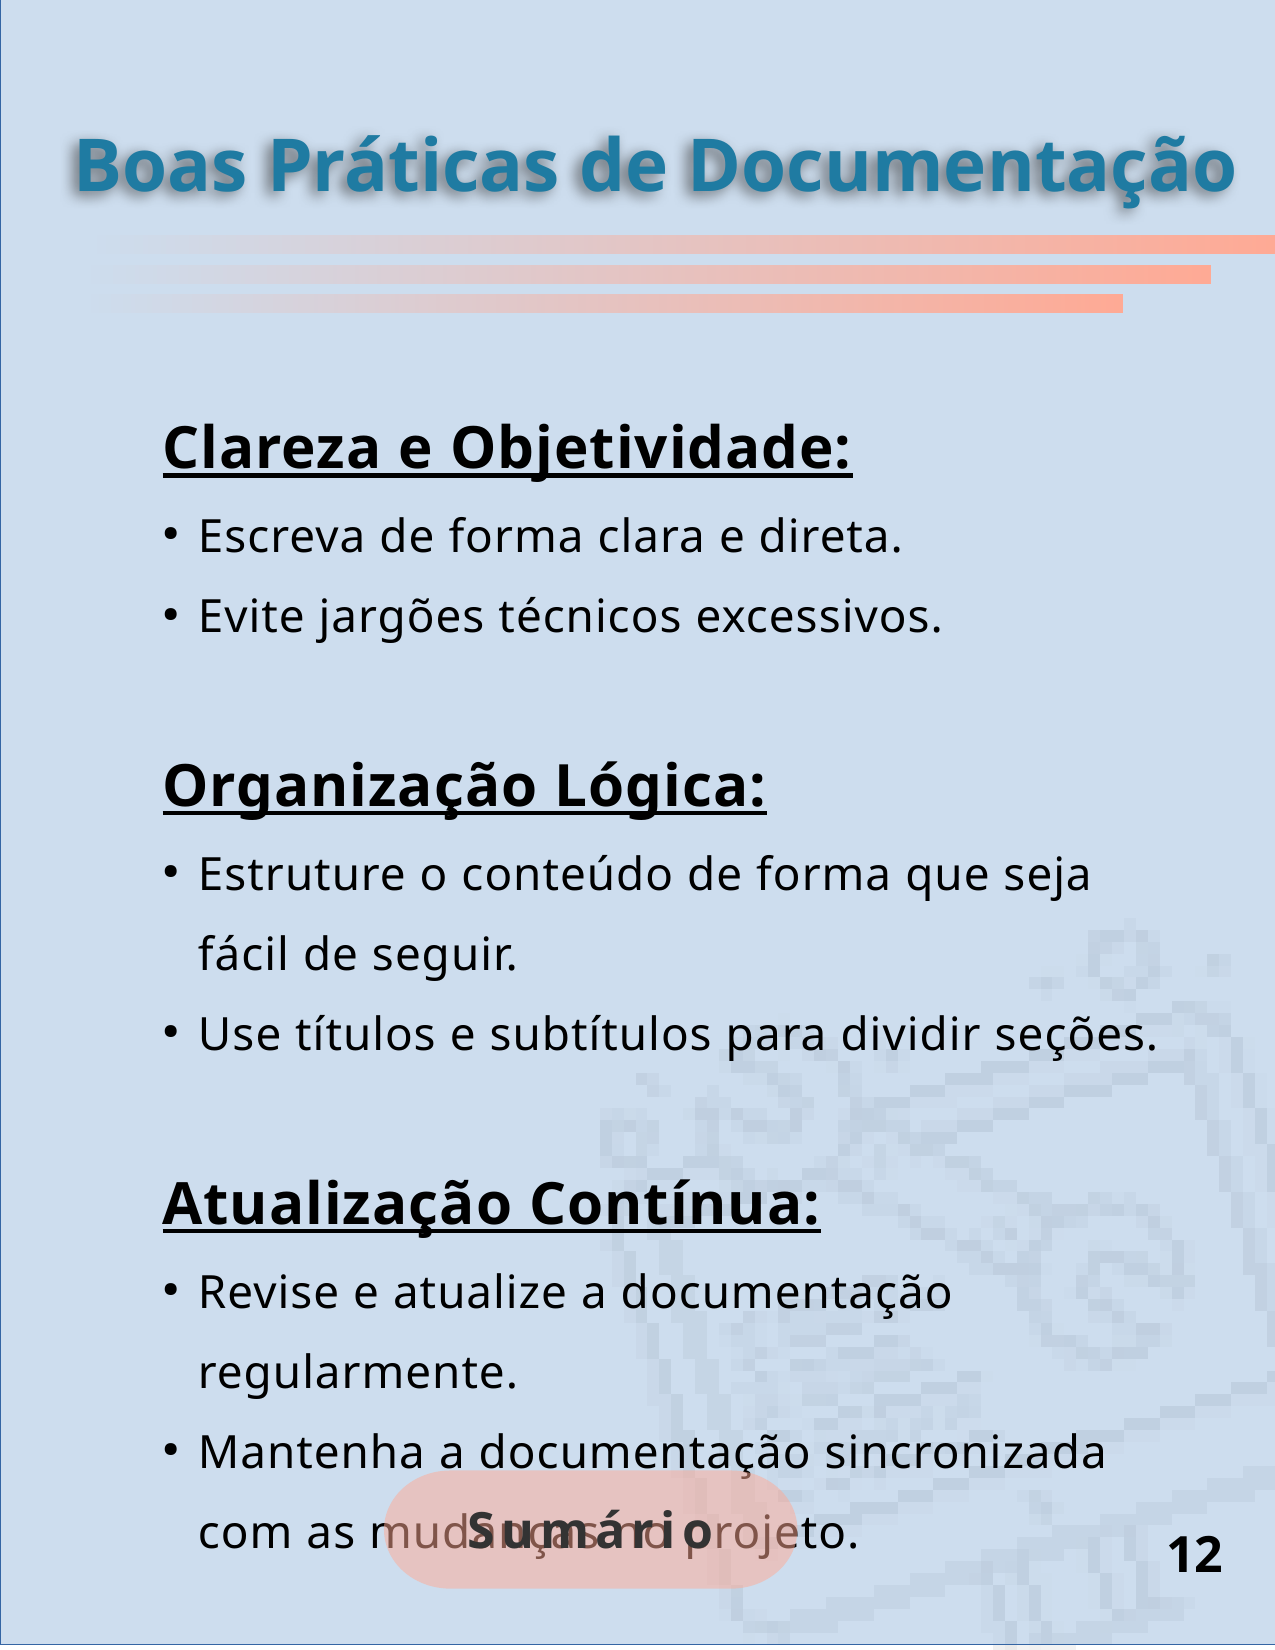

Boas Práticas de Documentação
Clareza e Objetividade:
Escreva de forma clara e direta.
Evite jargões técnicos excessivos.
Organização Lógica:
Estruture o conteúdo de forma que seja fácil de seguir.
Use títulos e subtítulos para dividir seções.
Atualização Contínua:
Revise e atualize a documentação regularmente.
Mantenha a documentação sincronizada com as mudanças no projeto.
Sumário
12